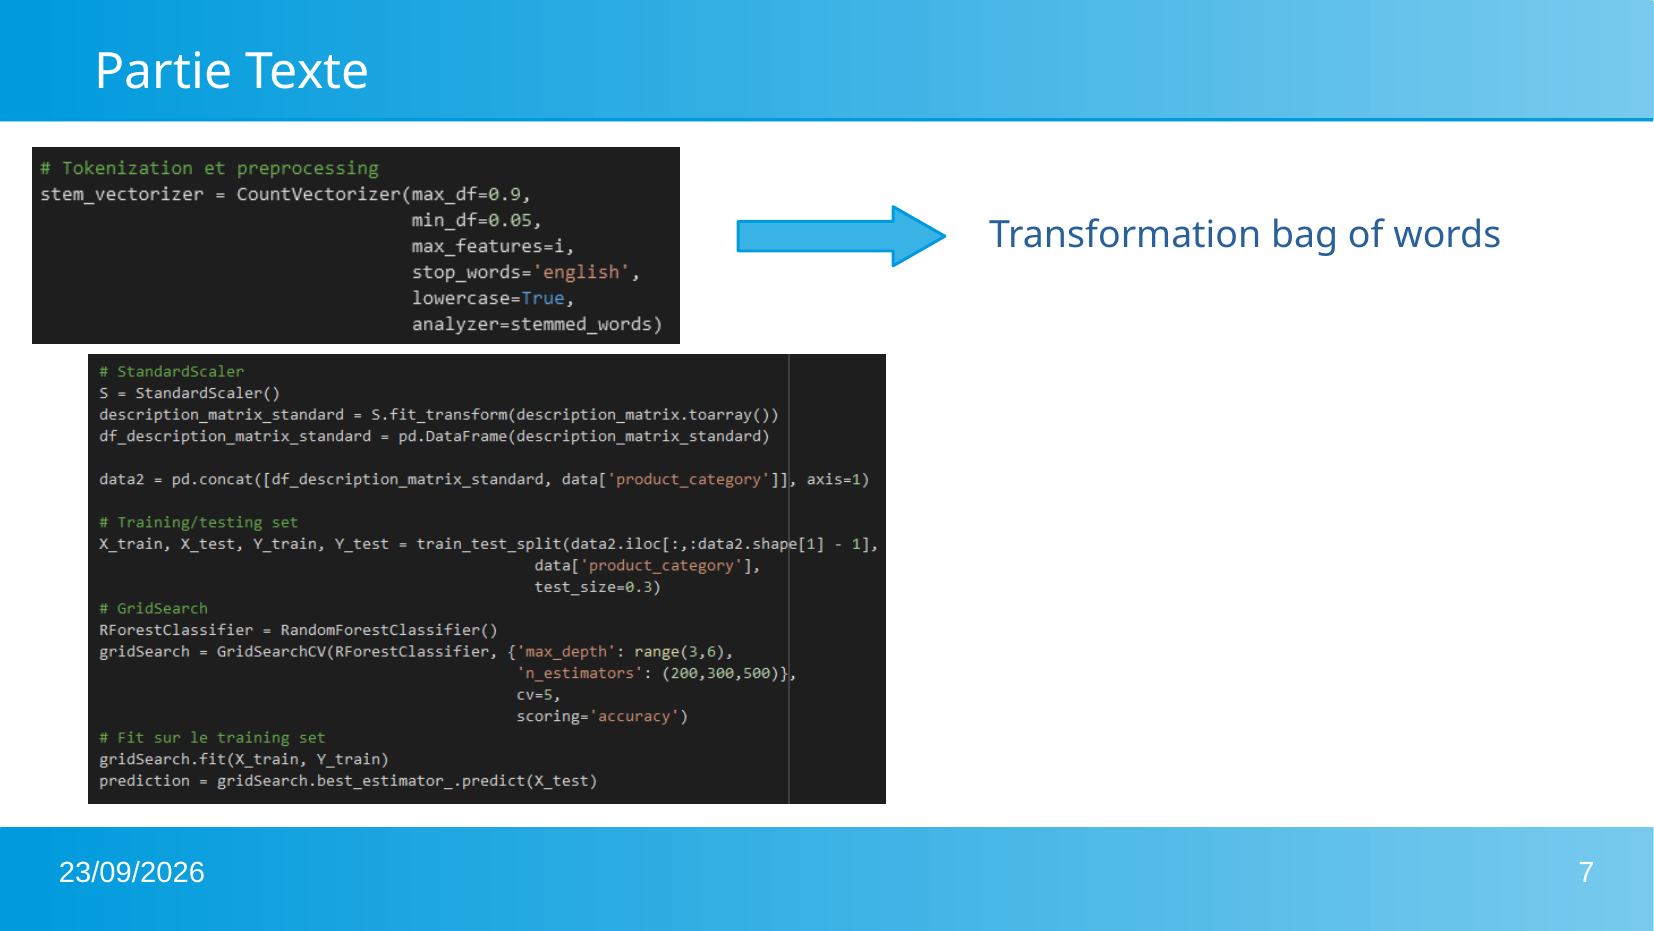

# Partie Texte
Transformation bag of words
7